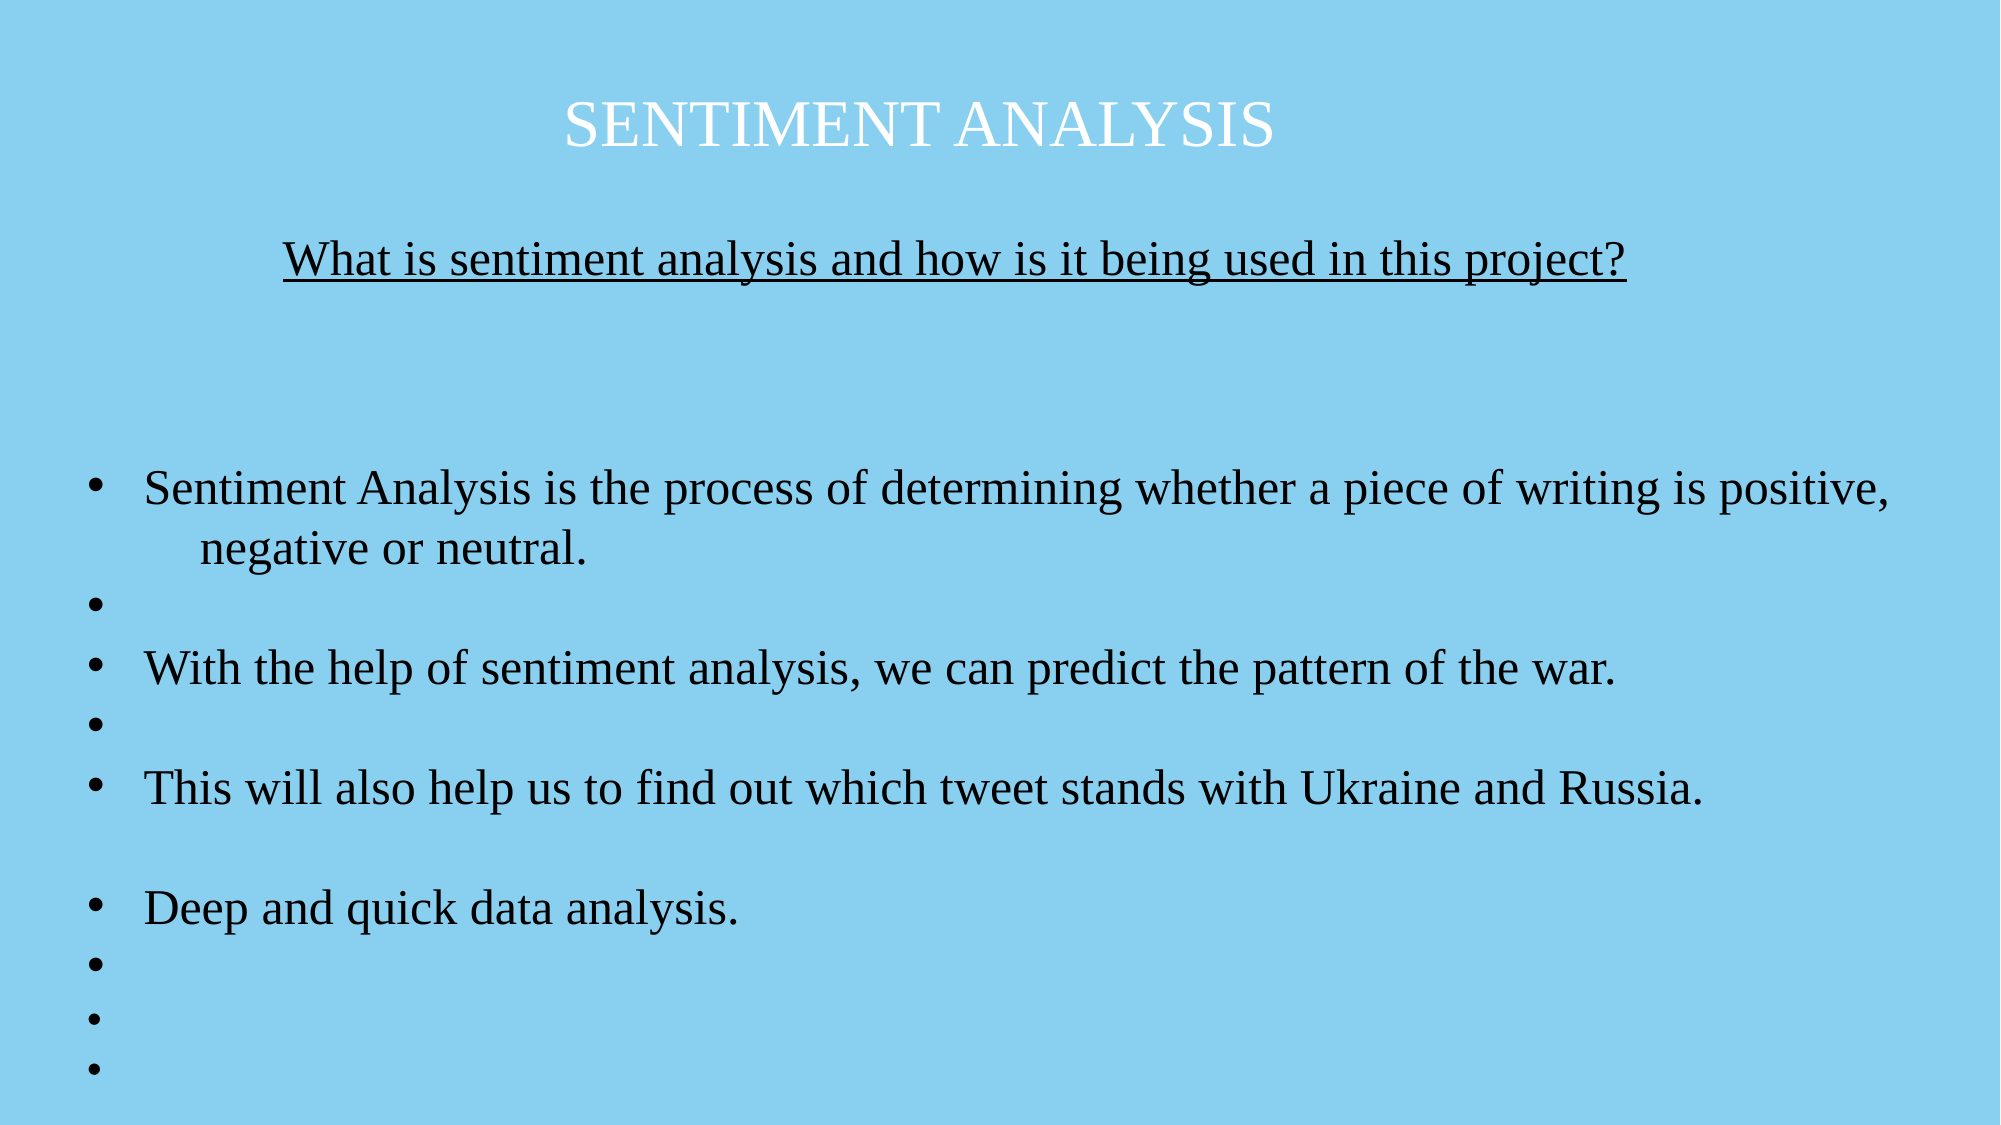

SENTIMENT ANALYSIS
What is sentiment analysis and how is it being used in this project?
Sentiment Analysis is the process of determining whether a piece of writing is positive, negative or neutral.
With the help of sentiment analysis, we can predict the pattern of the war.
This will also help us to find out which tweet stands with Ukraine and Russia.
Deep and quick data analysis.